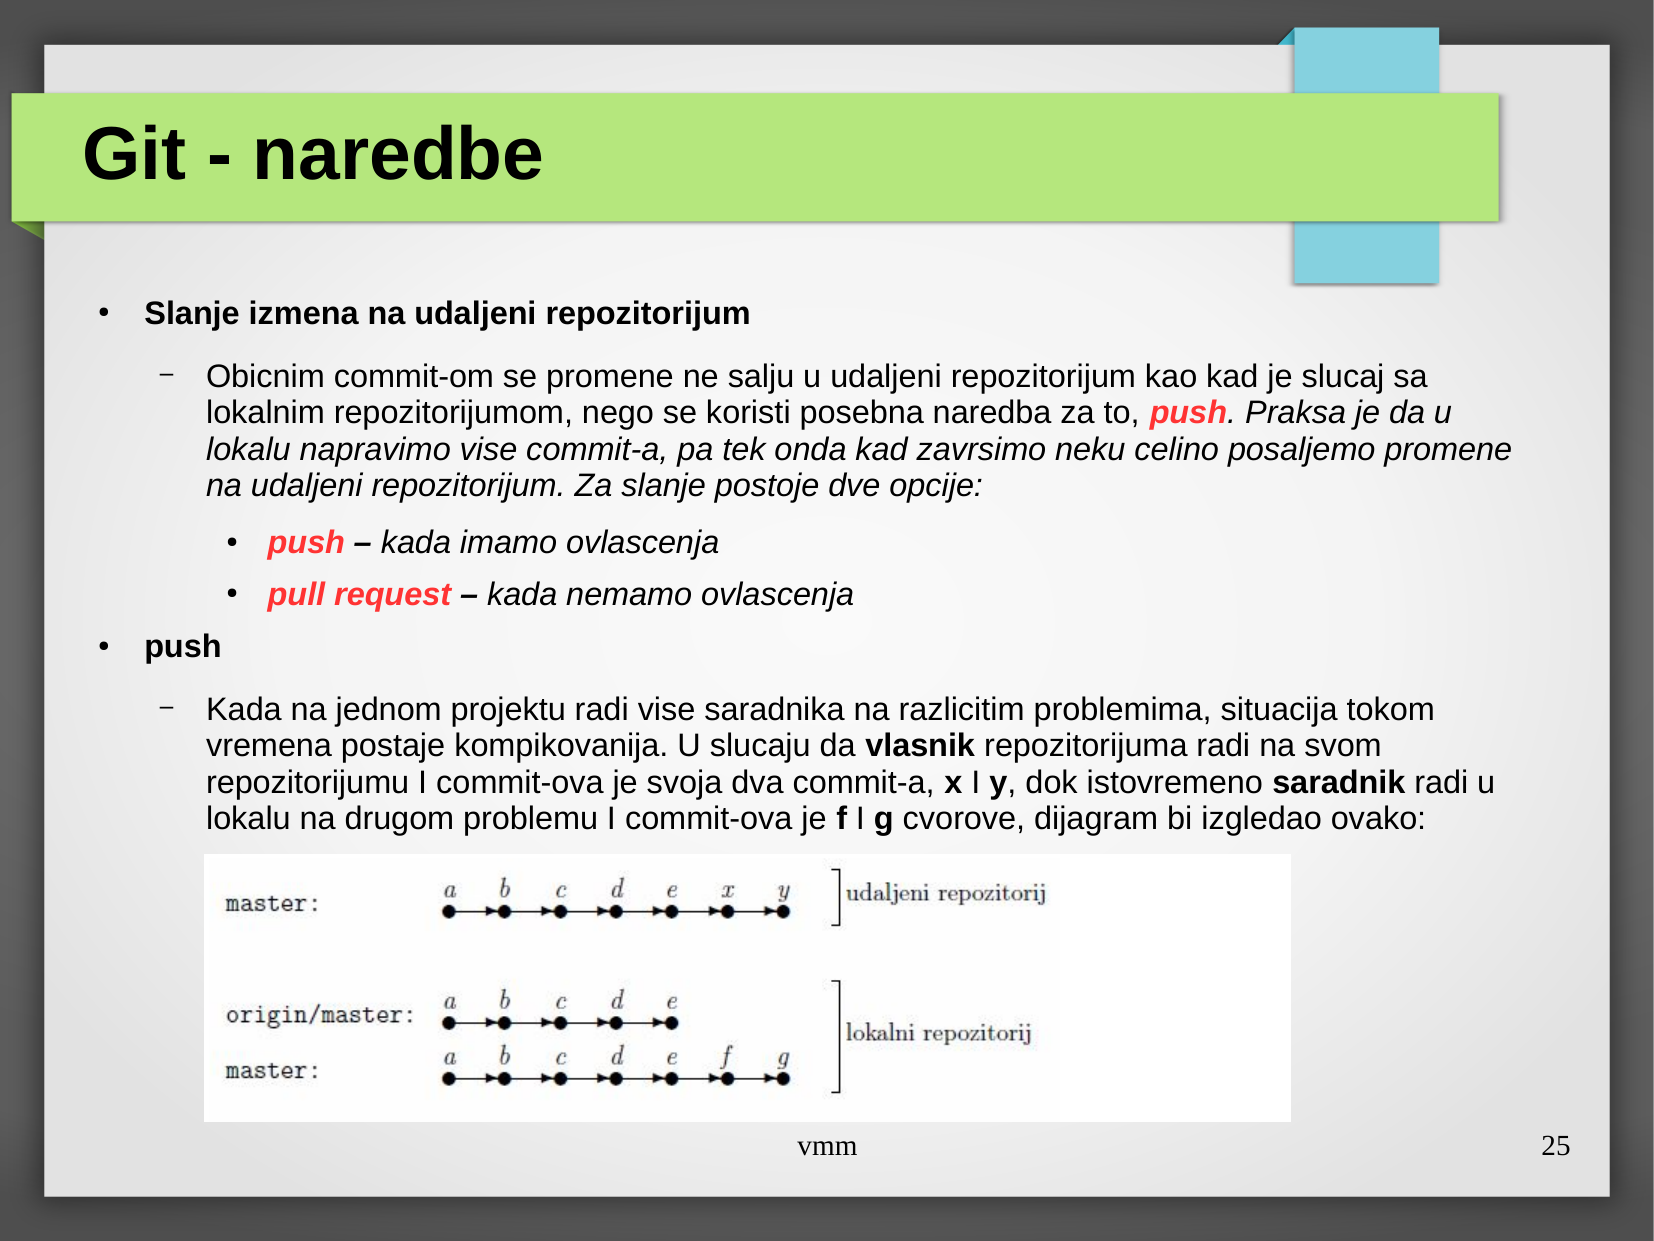

# Git - naredbe
Slanje izmena na udaljeni repozitorijum
Obicnim commit-om se promene ne salju u udaljeni repozitorijum kao kad je slucaj sa lokalnim repozitorijumom, nego se koristi posebna naredba za to, push. Praksa je da u lokalu napravimo vise commit-a, pa tek onda kad zavrsimo neku celino posaljemo promene na udaljeni repozitorijum. Za slanje postoje dve opcije:
push – kada imamo ovlascenja
pull request – kada nemamo ovlascenja
push
Kada na jednom projektu radi vise saradnika na razlicitim problemima, situacija tokom vremena postaje kompikovanija. U slucaju da vlasnik repozitorijuma radi na svom repozitorijumu I commit-ova je svoja dva commit-a, x I y, dok istovremeno saradnik radi u lokalu na drugom problemu I commit-ova je f I g cvorove, dijagram bi izgledao ovako:
vmm
25